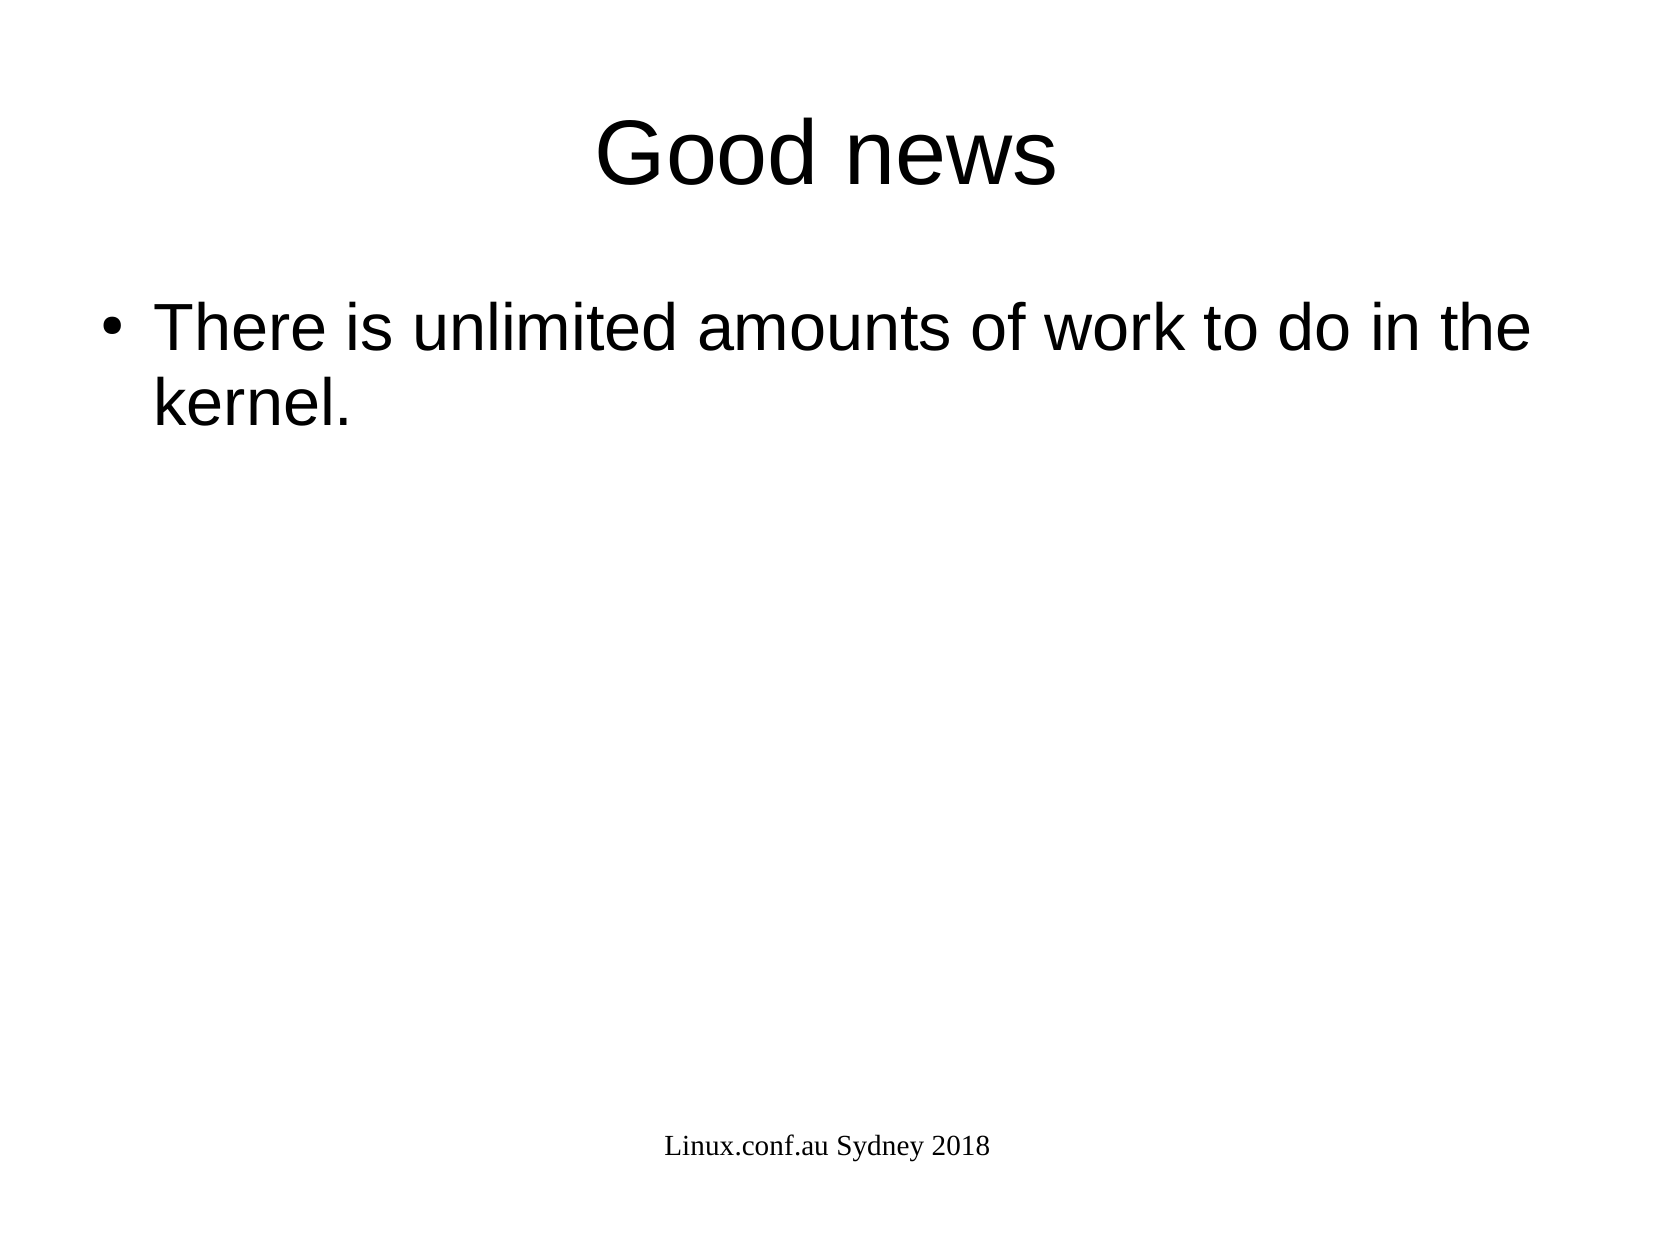

# Good news
There is unlimited amounts of work to do in the kernel.
Linux.conf.au Sydney 2018